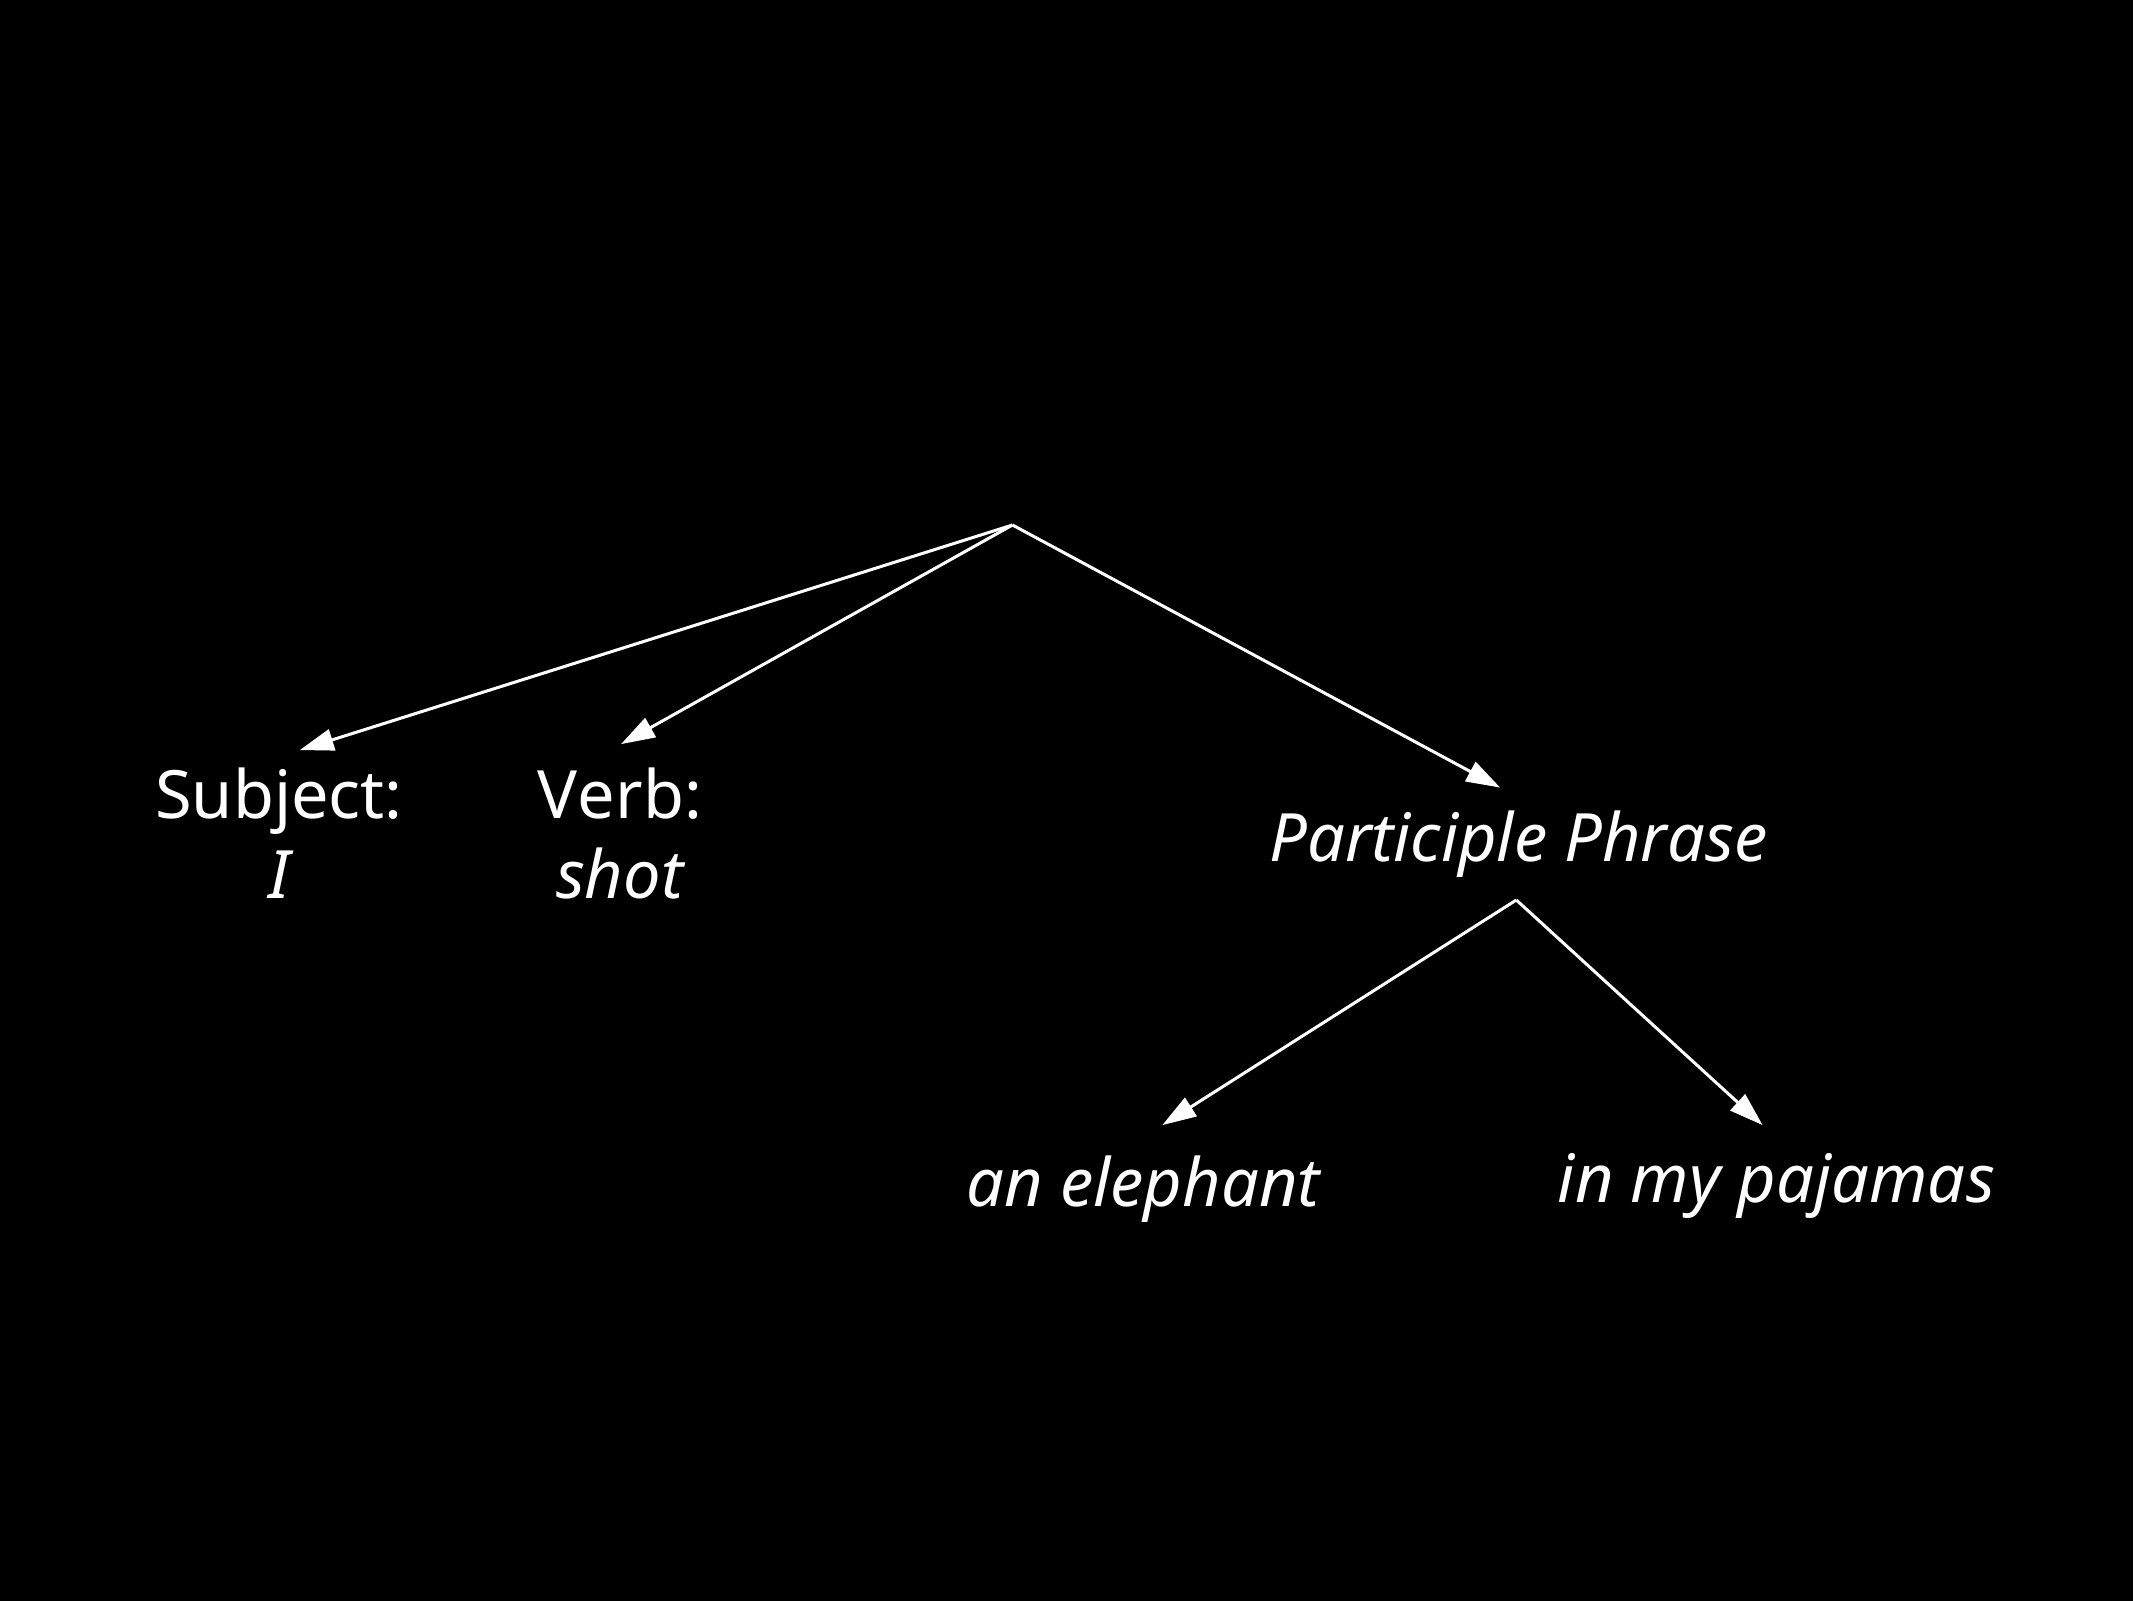

Subject:
I
Verb:
shot
Participle Phrase
in my pajamas
an elephant